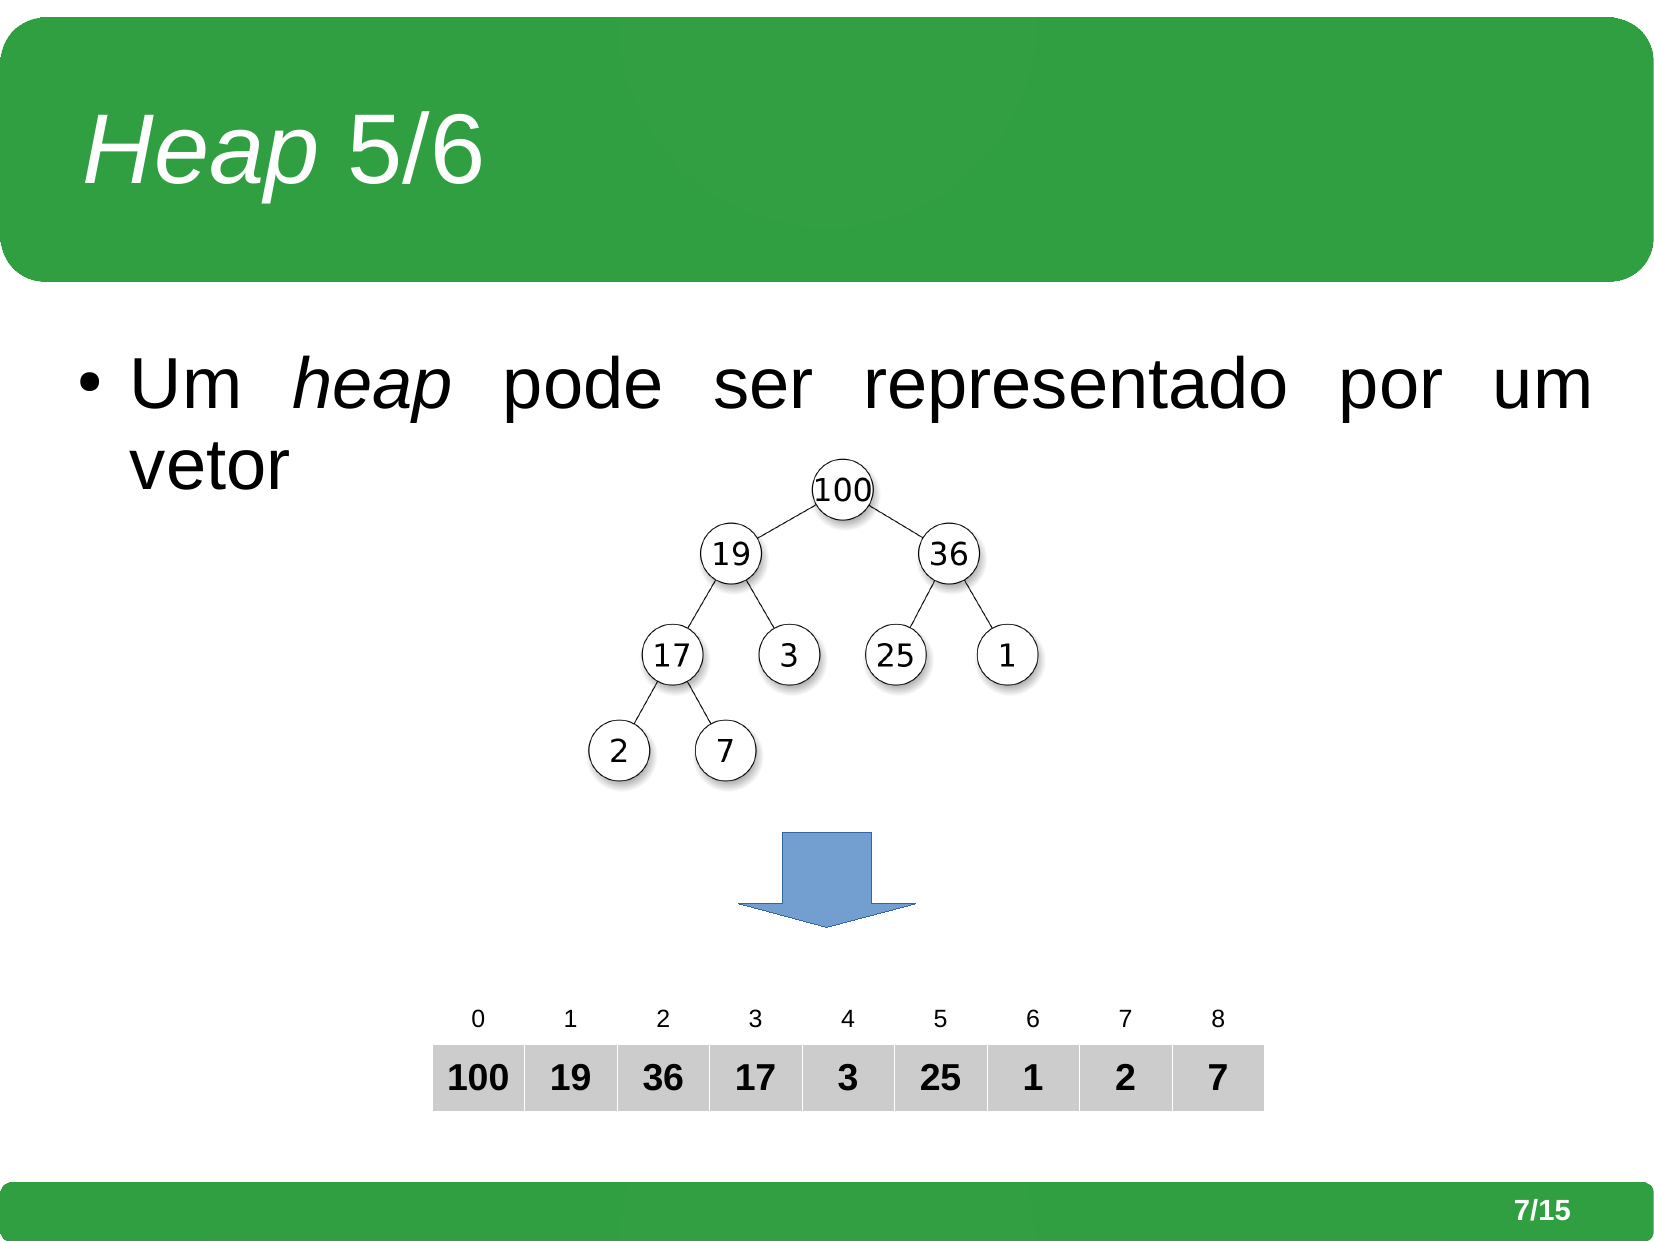

# Heap 5/6
Um heap pode ser representado por um vetor
| 0 | 1 | 2 | 3 | 4 | 5 | 6 | 7 | 8 |
| --- | --- | --- | --- | --- | --- | --- | --- | --- |
| 100 | 19 | 36 | 17 | 3 | 25 | 1 | 2 | 7 |
7